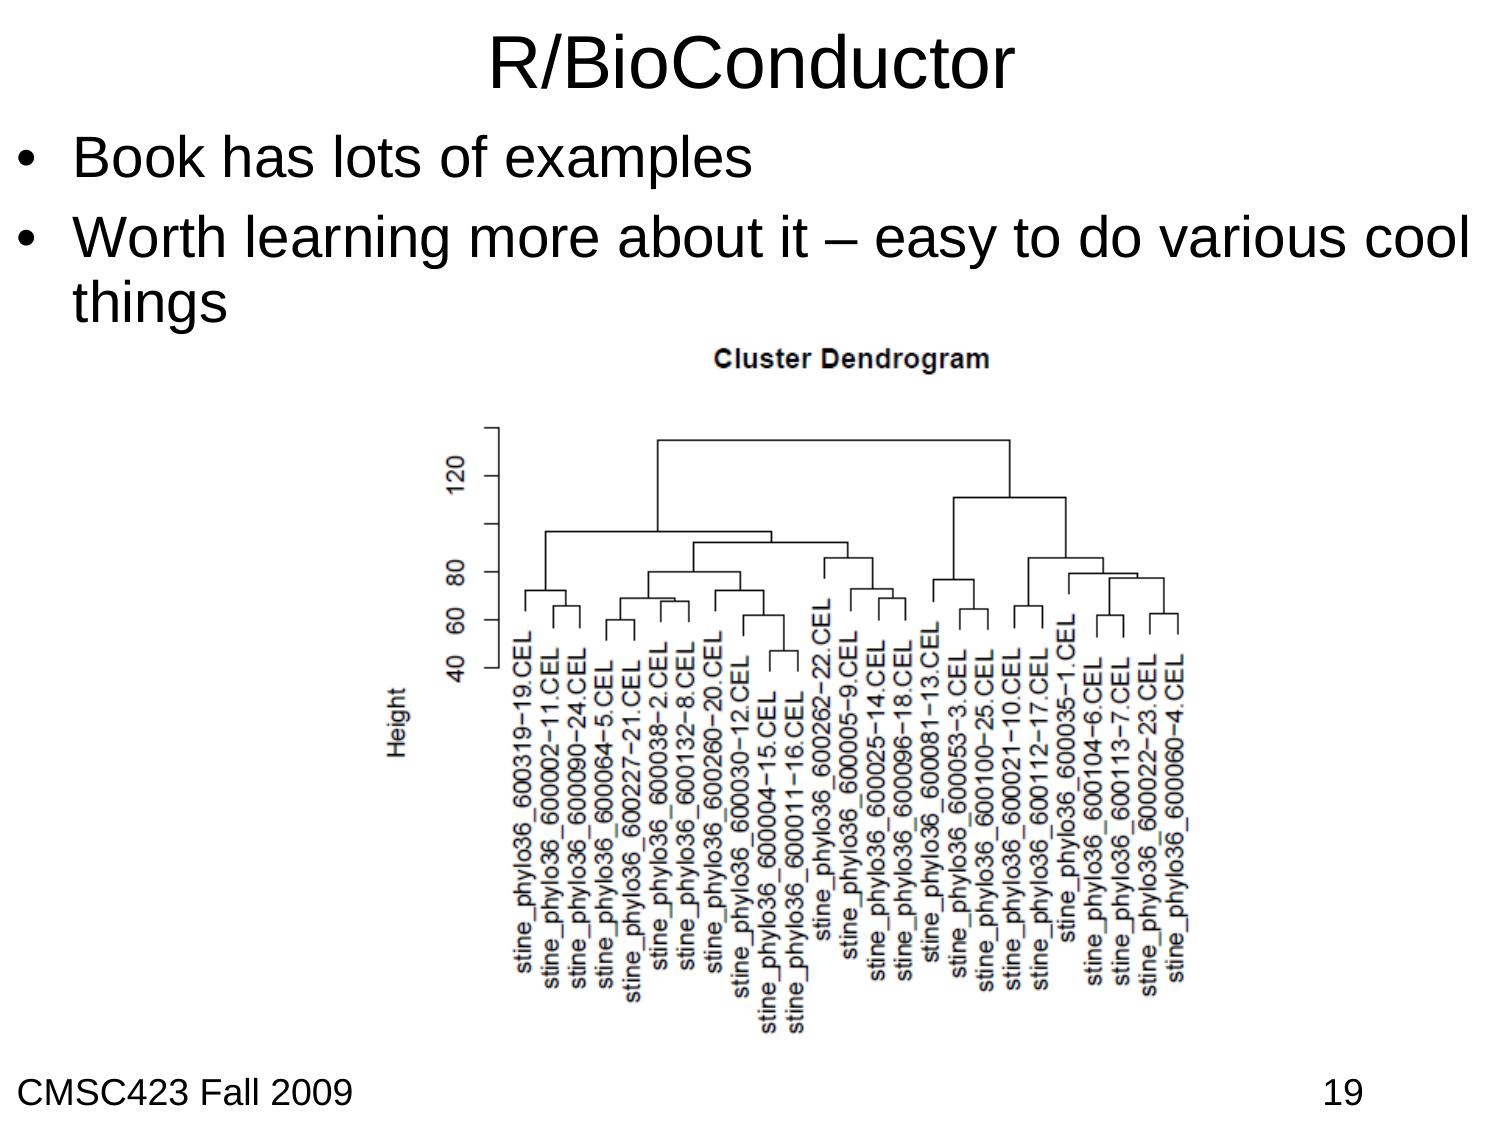

# R/BioConductor
Book has lots of examples
Worth learning more about it – easy to do various cool things
CMSC423 Fall 2009
19